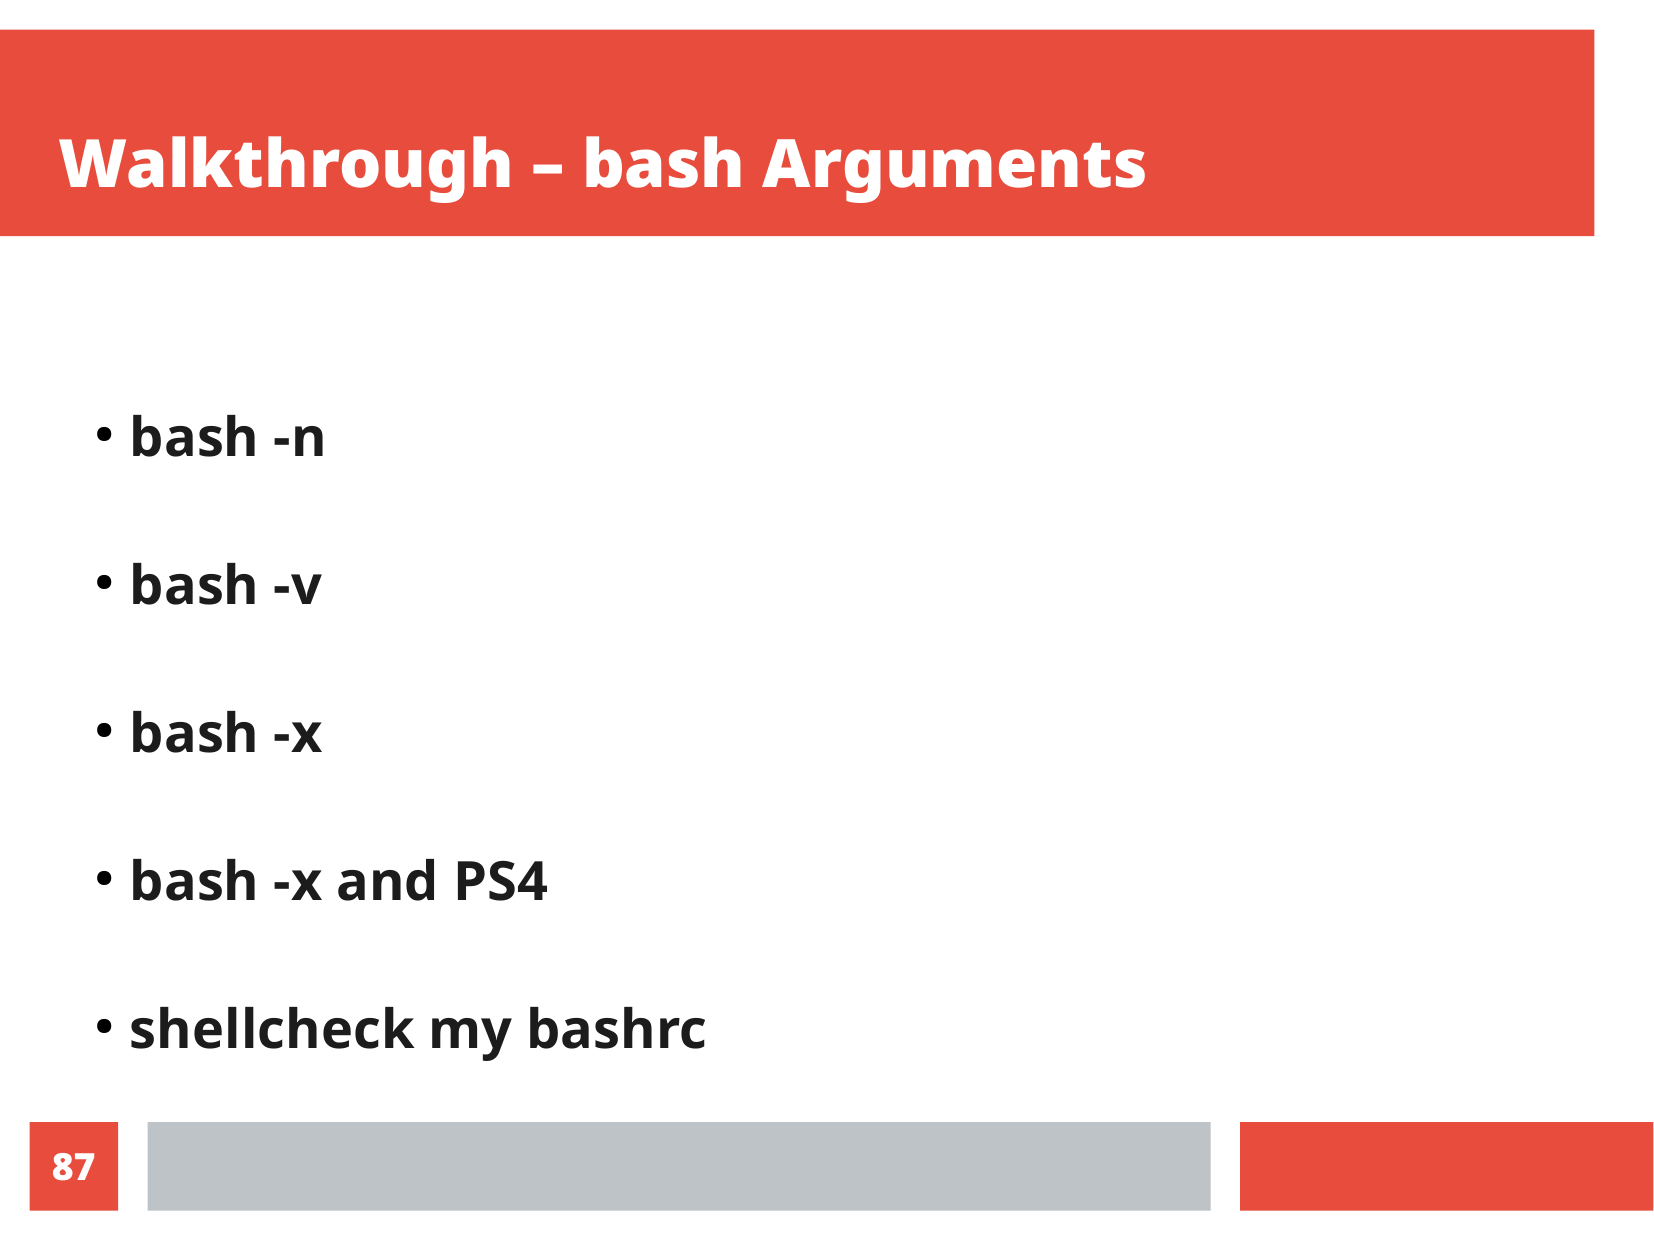

# Walkthrough – bash Arguments
bash -n
bash -v
bash -x
bash -x and PS4
shellcheck my bashrc
87